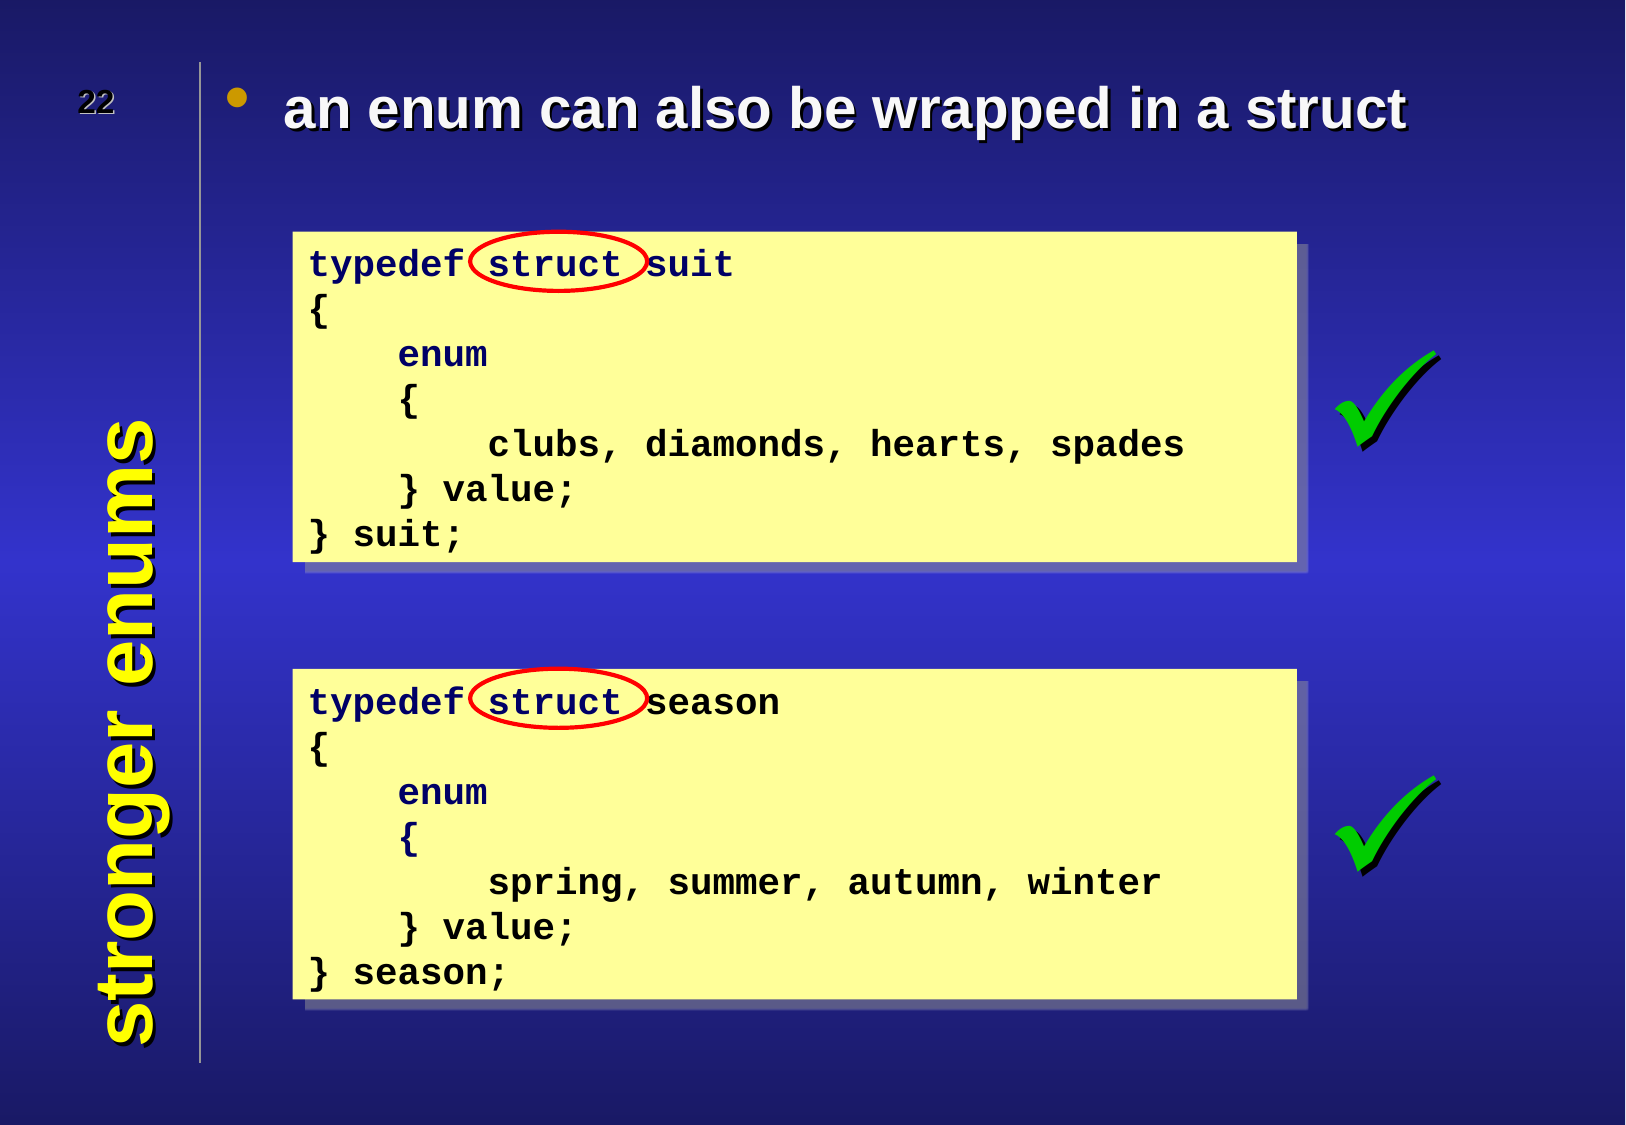

22
an enum can also be wrapped in a struct
typedef struct suit
{
 enum
 {
 clubs, diamonds, hearts, spades
 } value;
} suit;

# stronger enums
typedef struct season
{
 enum
 {
 spring, summer, autumn, winter
 } value;
} season;
